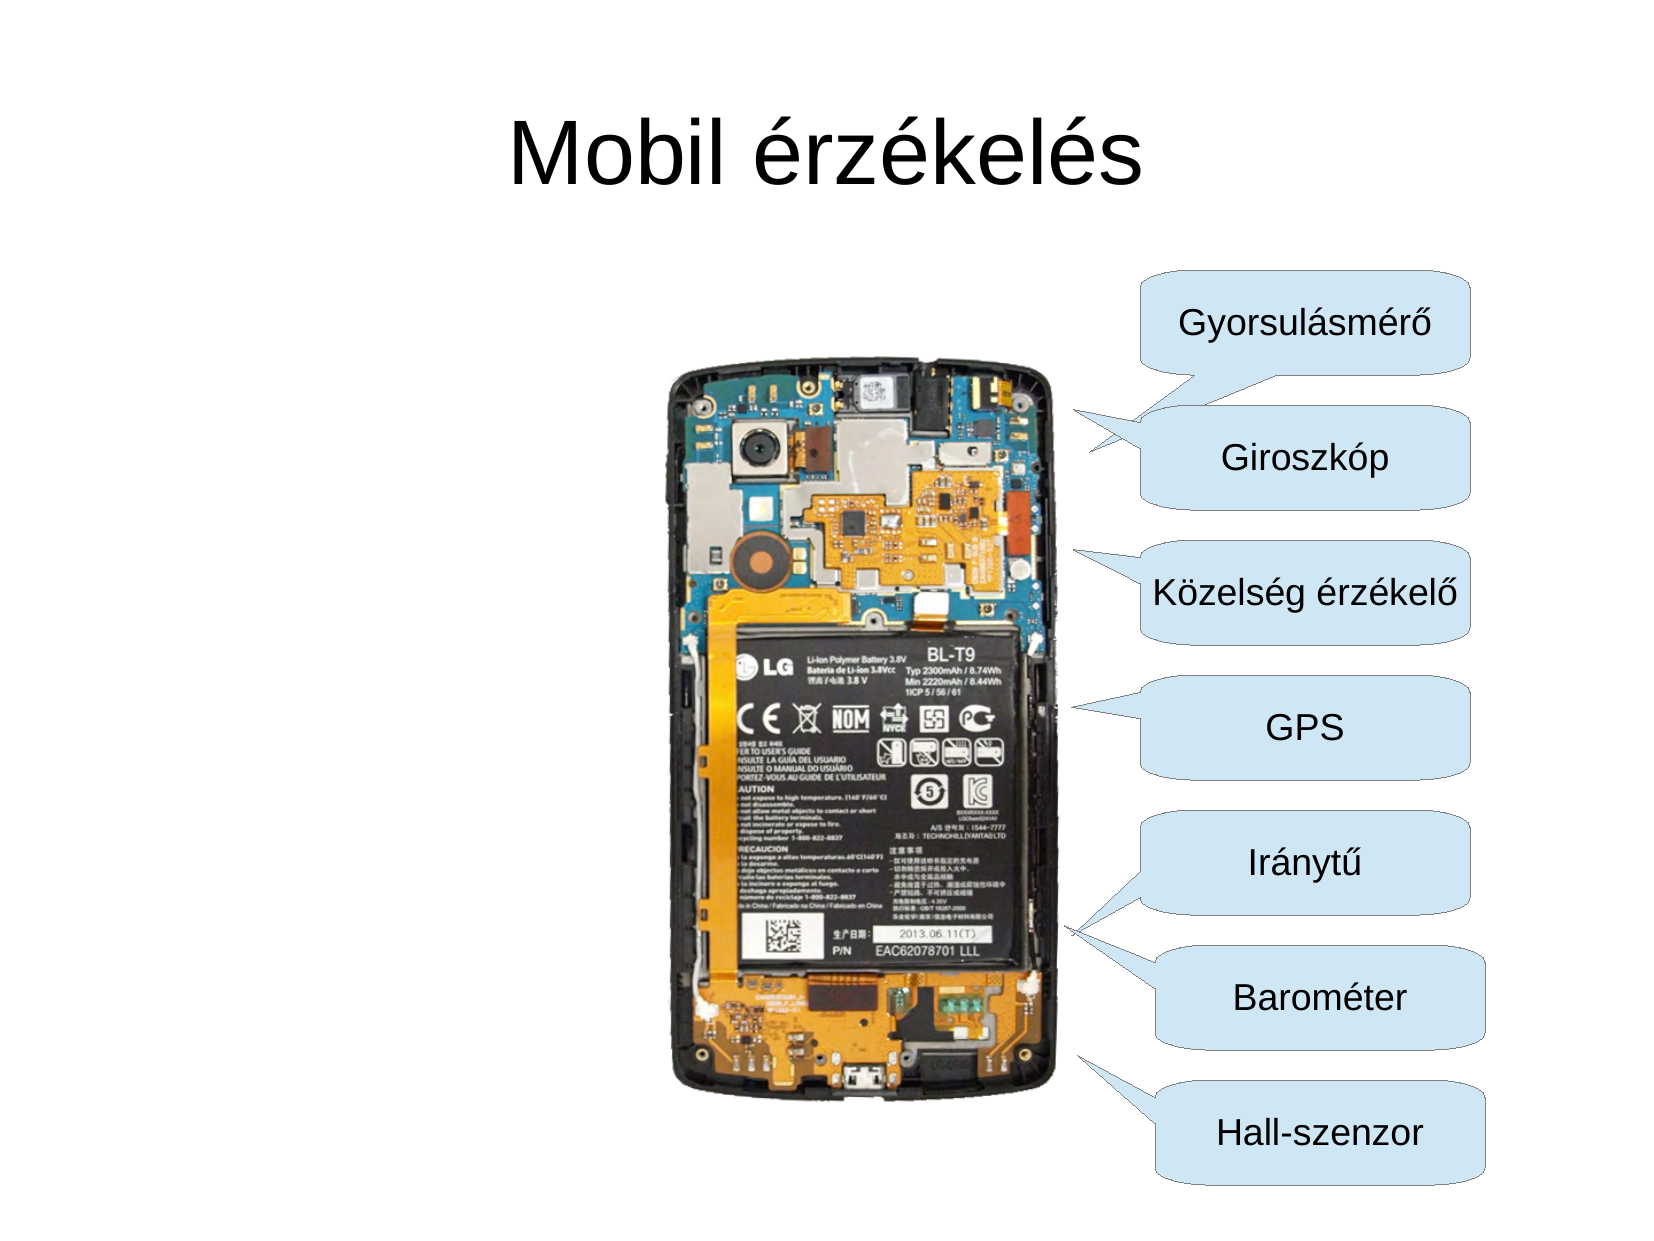

# Mobil érzékelés
Gyorsulásmérő
Giroszkóp
Közelség érzékelő
GPS
Iránytű
Barométer
Hall-szenzor